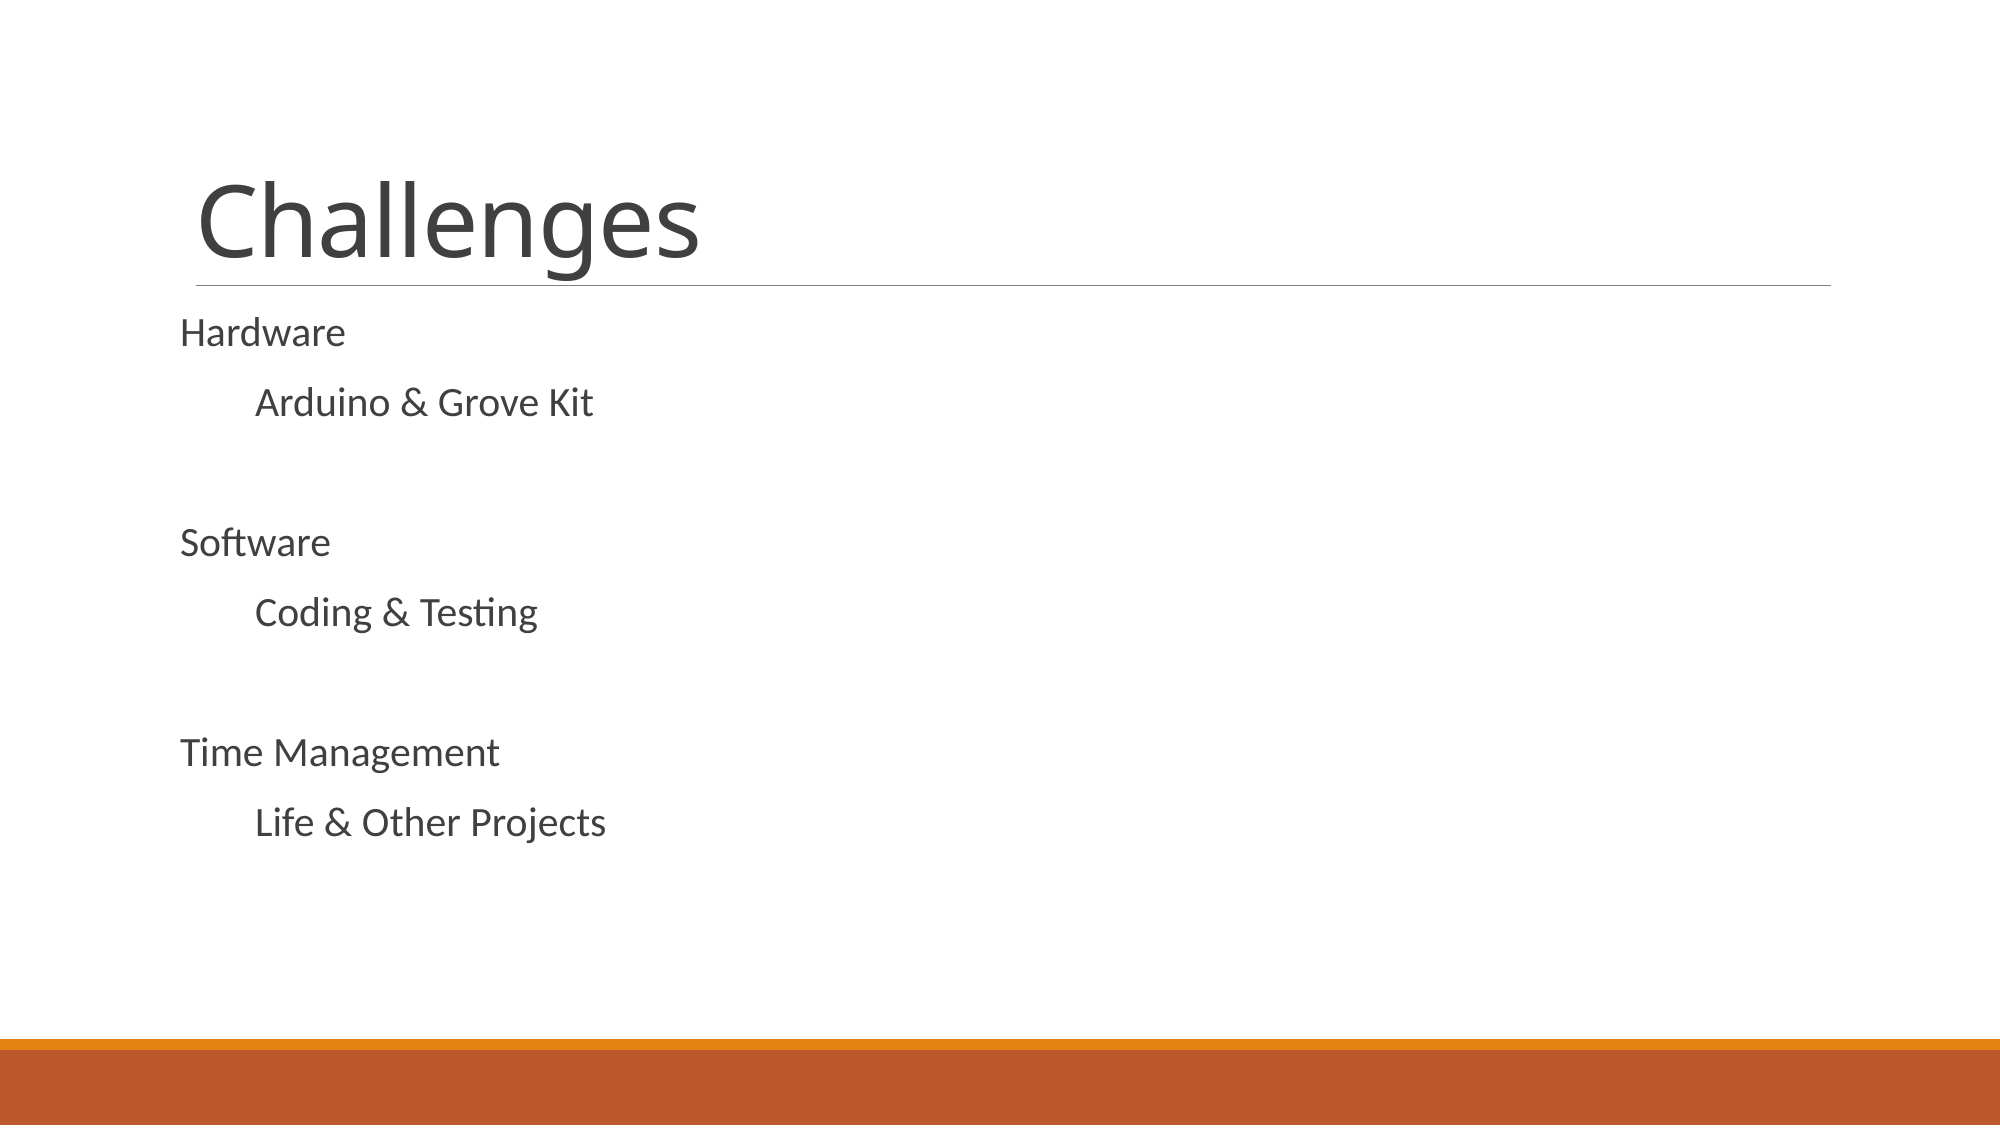

# Challenges
Hardware
	Arduino & Grove Kit
Software
	Coding & Testing
Time Management
	Life & Other Projects